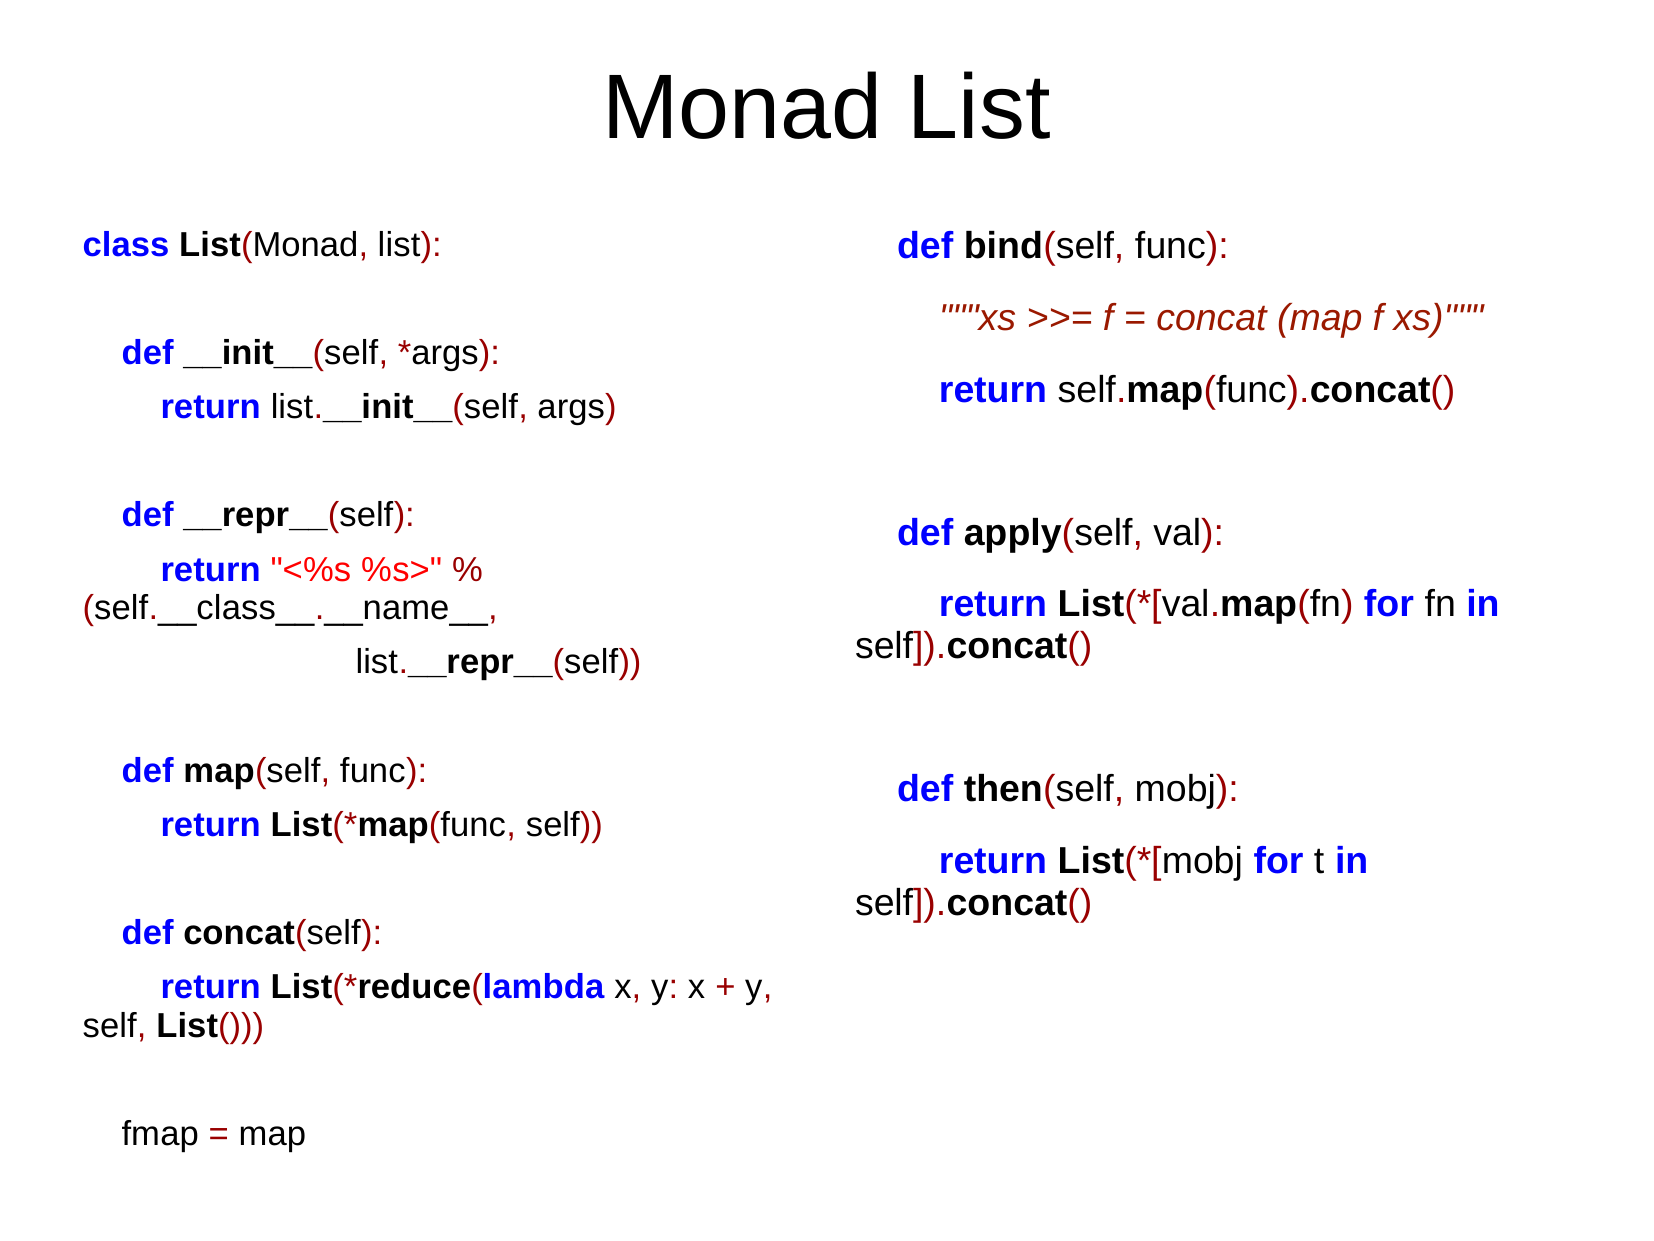

# Monad List
class List(Monad, list):
 def __init__(self, *args):
 return list.__init__(self, args)
 def __repr__(self):
 return "<%s %s>" % (self.__class__.__name__,
 list.__repr__(self))
 def map(self, func):
 return List(*map(func, self))
 def concat(self):
 return List(*reduce(lambda x, y: x + y, self, List()))
 fmap = map
 def bind(self, func):
 """xs >>= f = concat (map f xs)"""
 return self.map(func).concat()
 def apply(self, val):
 return List(*[val.map(fn) for fn in self]).concat()
 def then(self, mobj):
 return List(*[mobj for t in self]).concat()